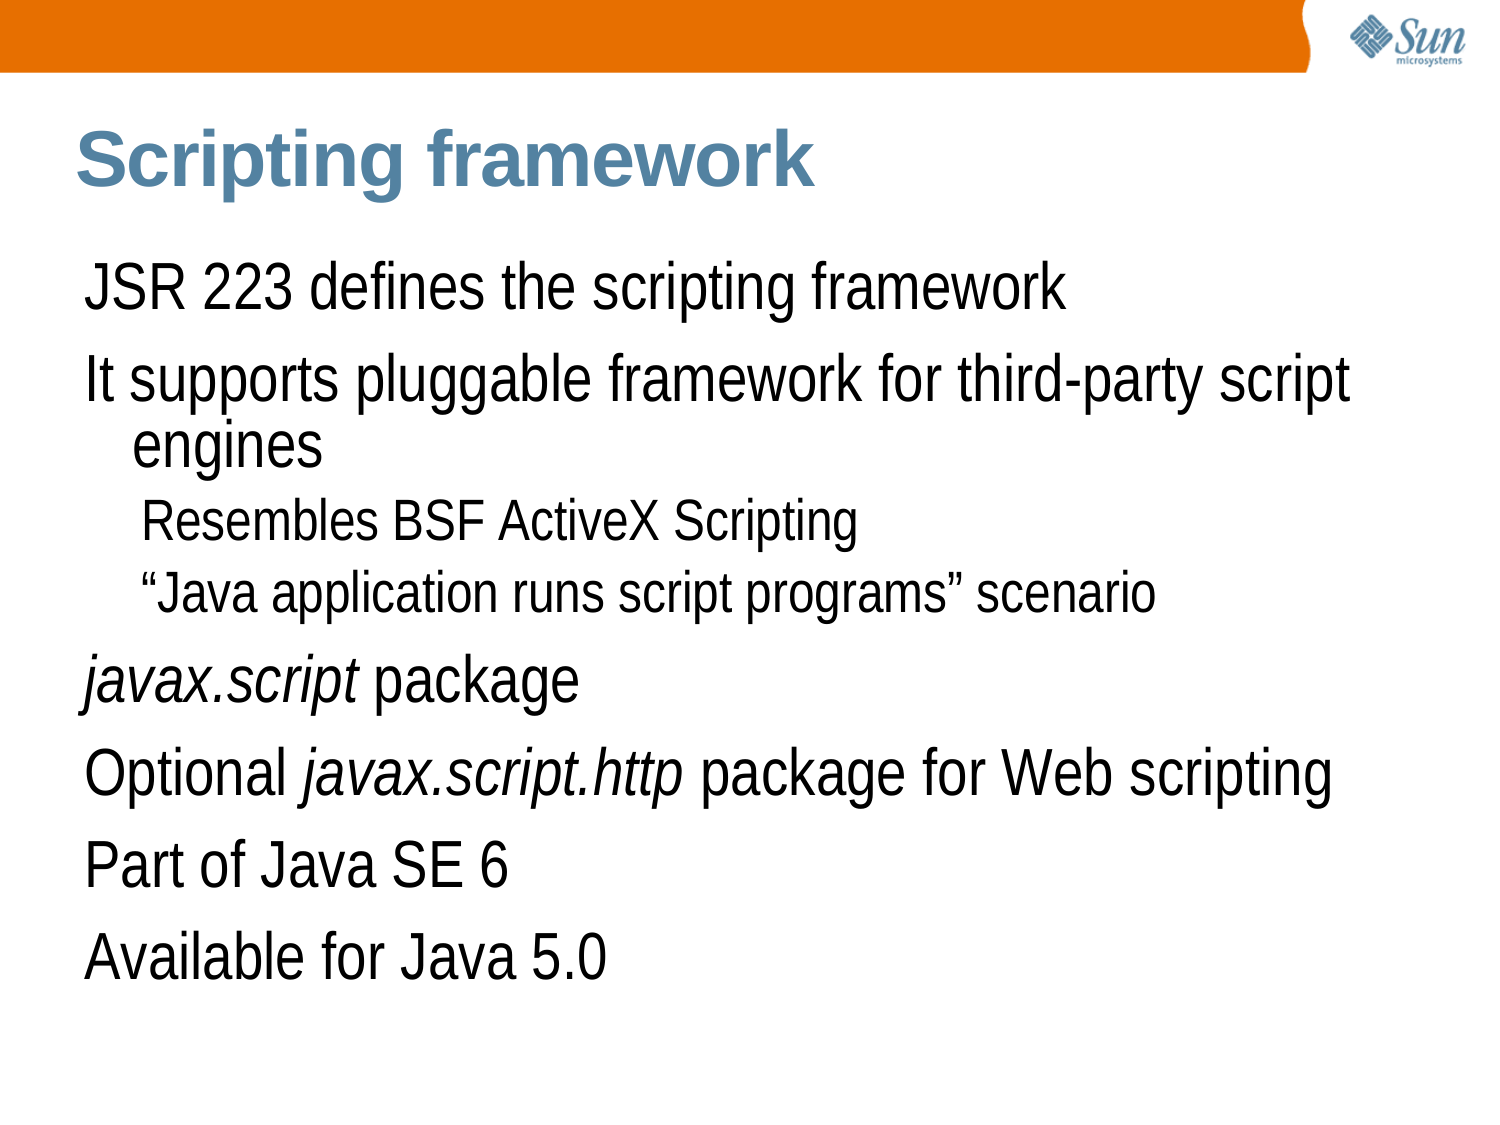

# Scripting framework
JSR 223 defines the scripting framework
It supports pluggable framework for third-party script engines
Resembles BSF ActiveX Scripting
“Java application runs script programs” scenario
javax.script package
Optional javax.script.http package for Web scripting
Part of Java SE 6
Available for Java 5.0